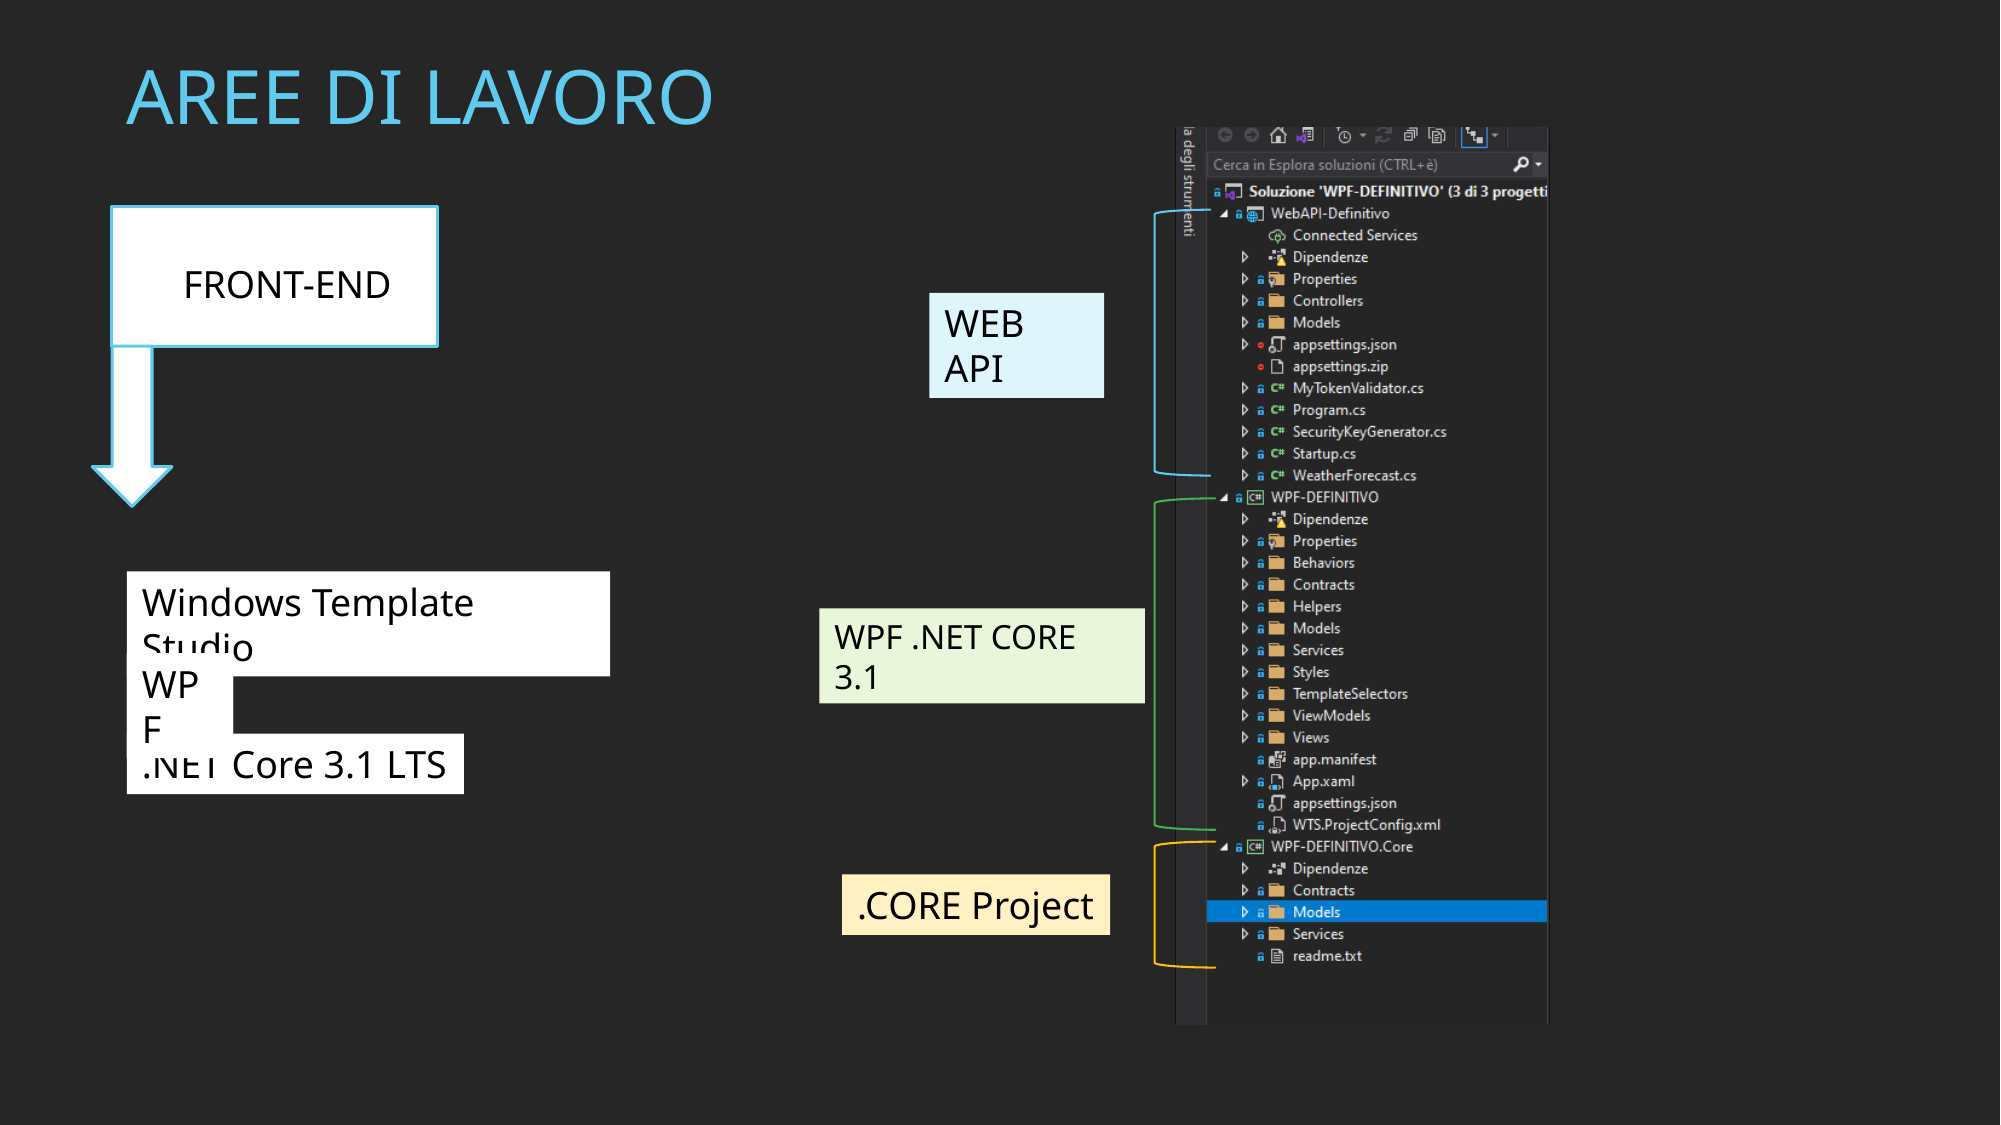

# AREE DI LAVORO
FRONT-END
WEB API
Windows Template Studio
WPF .NET CORE 3.1
WPF
WPF
.NET Core 3.1 LTS
.CORE Project